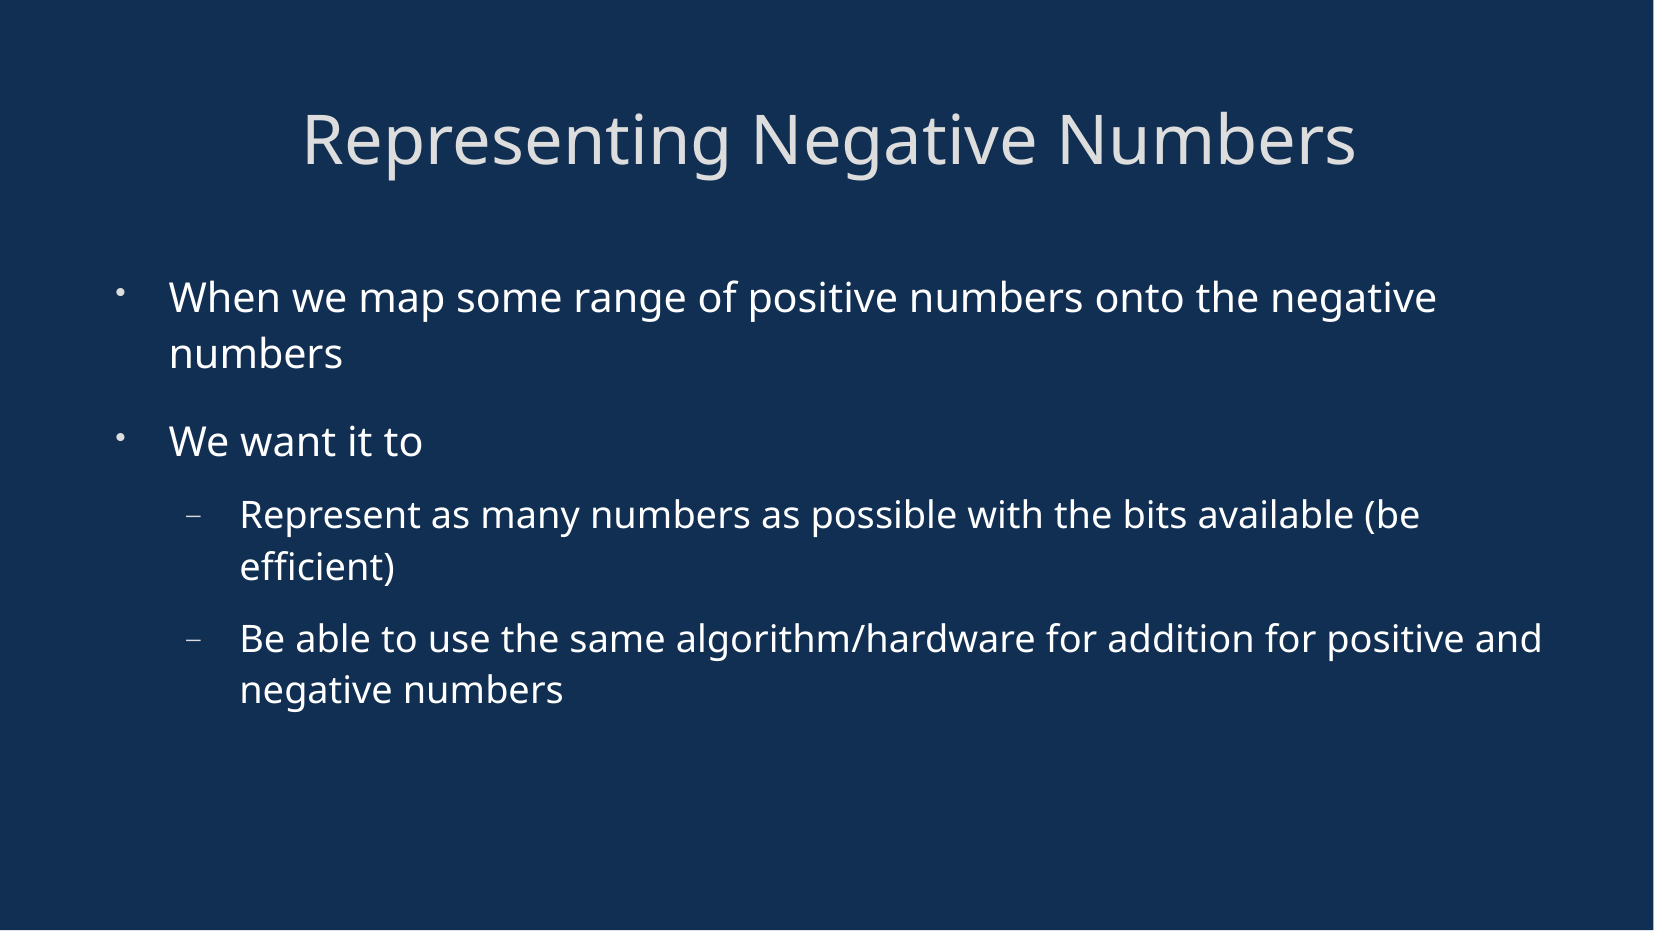

# Representing Negative Numbers
When we map some range of positive numbers onto the negative numbers
We want it to
Represent as many numbers as possible with the bits available (be efficient)
Be able to use the same algorithm/hardware for addition for positive and negative numbers